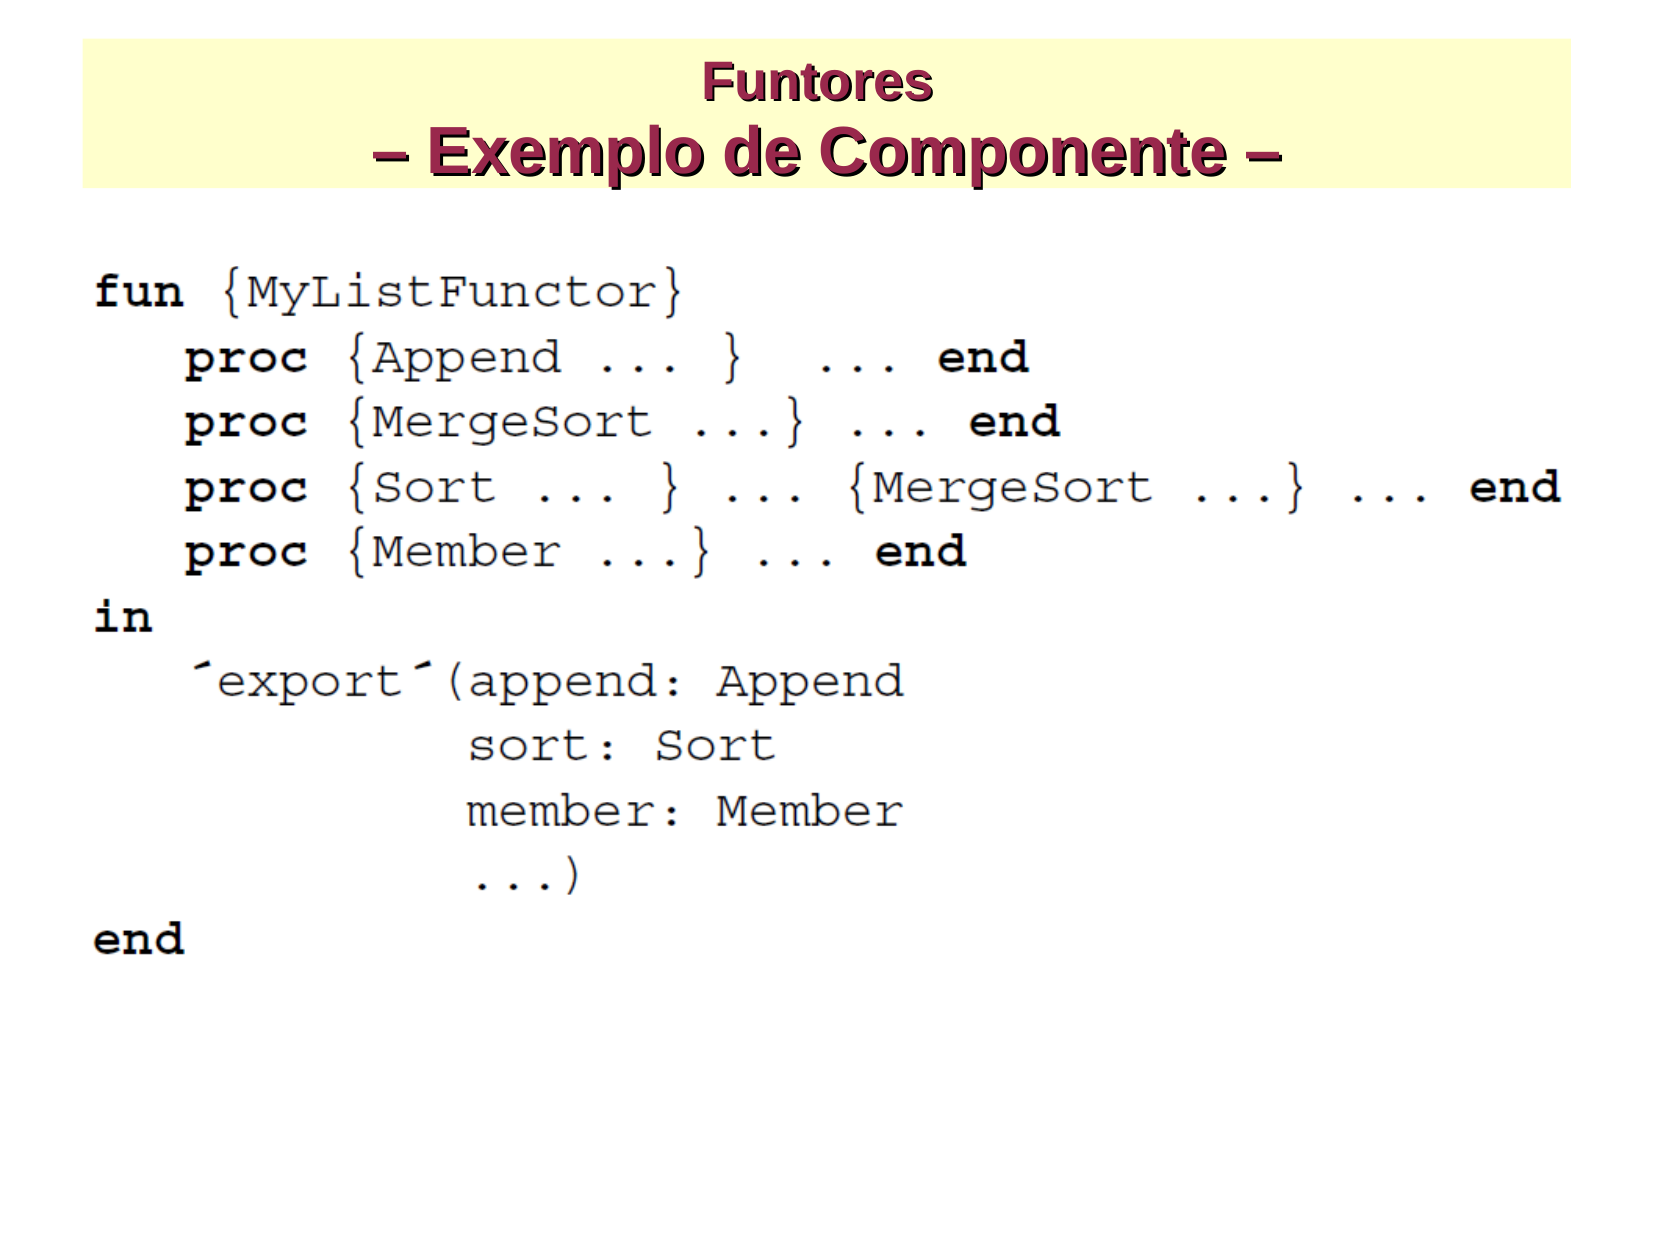

# Funtores – Exemplo de Componente –